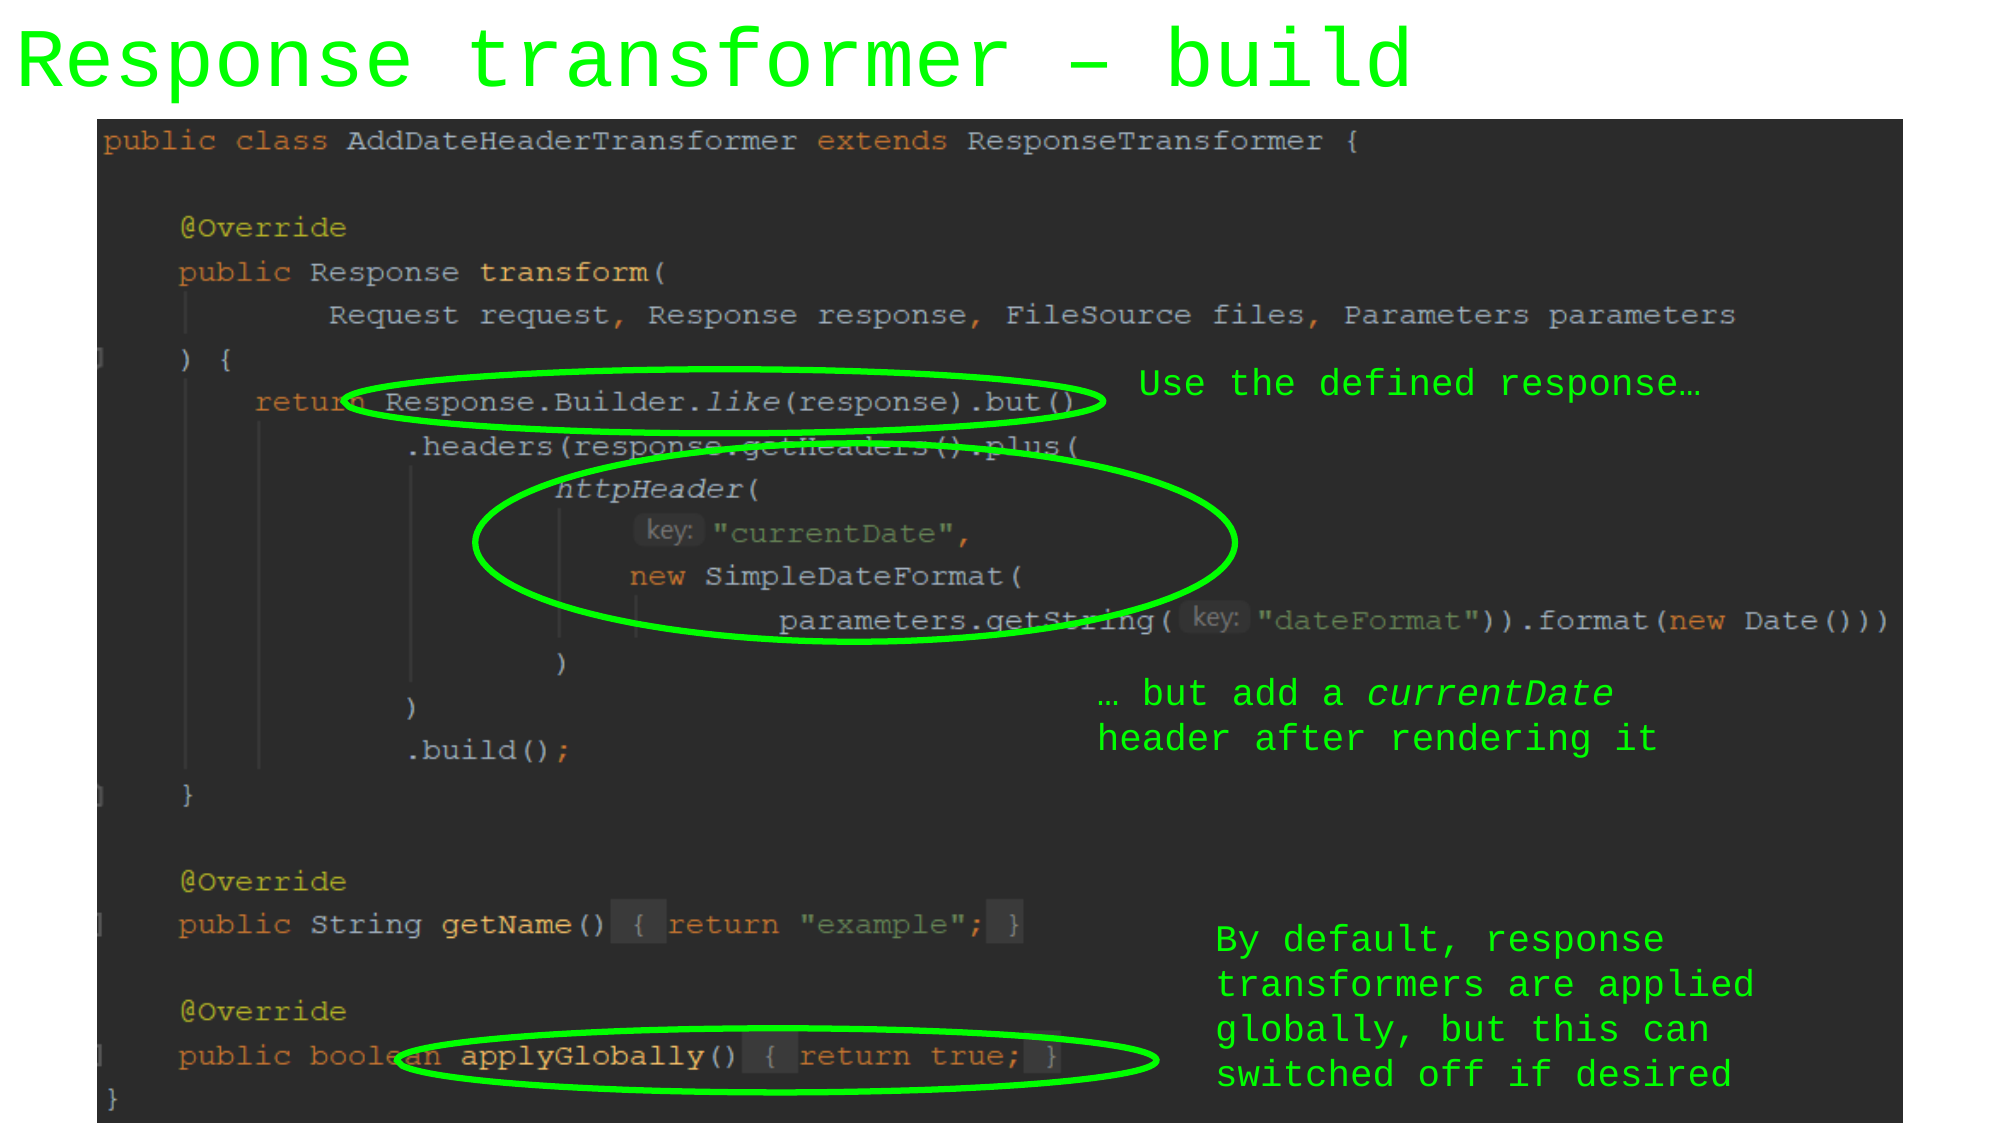

# Response transformer – build
Use the defined response…
… but add a currentDate header after rendering it
By default, response transformers are applied globally, but this can switched off if desired